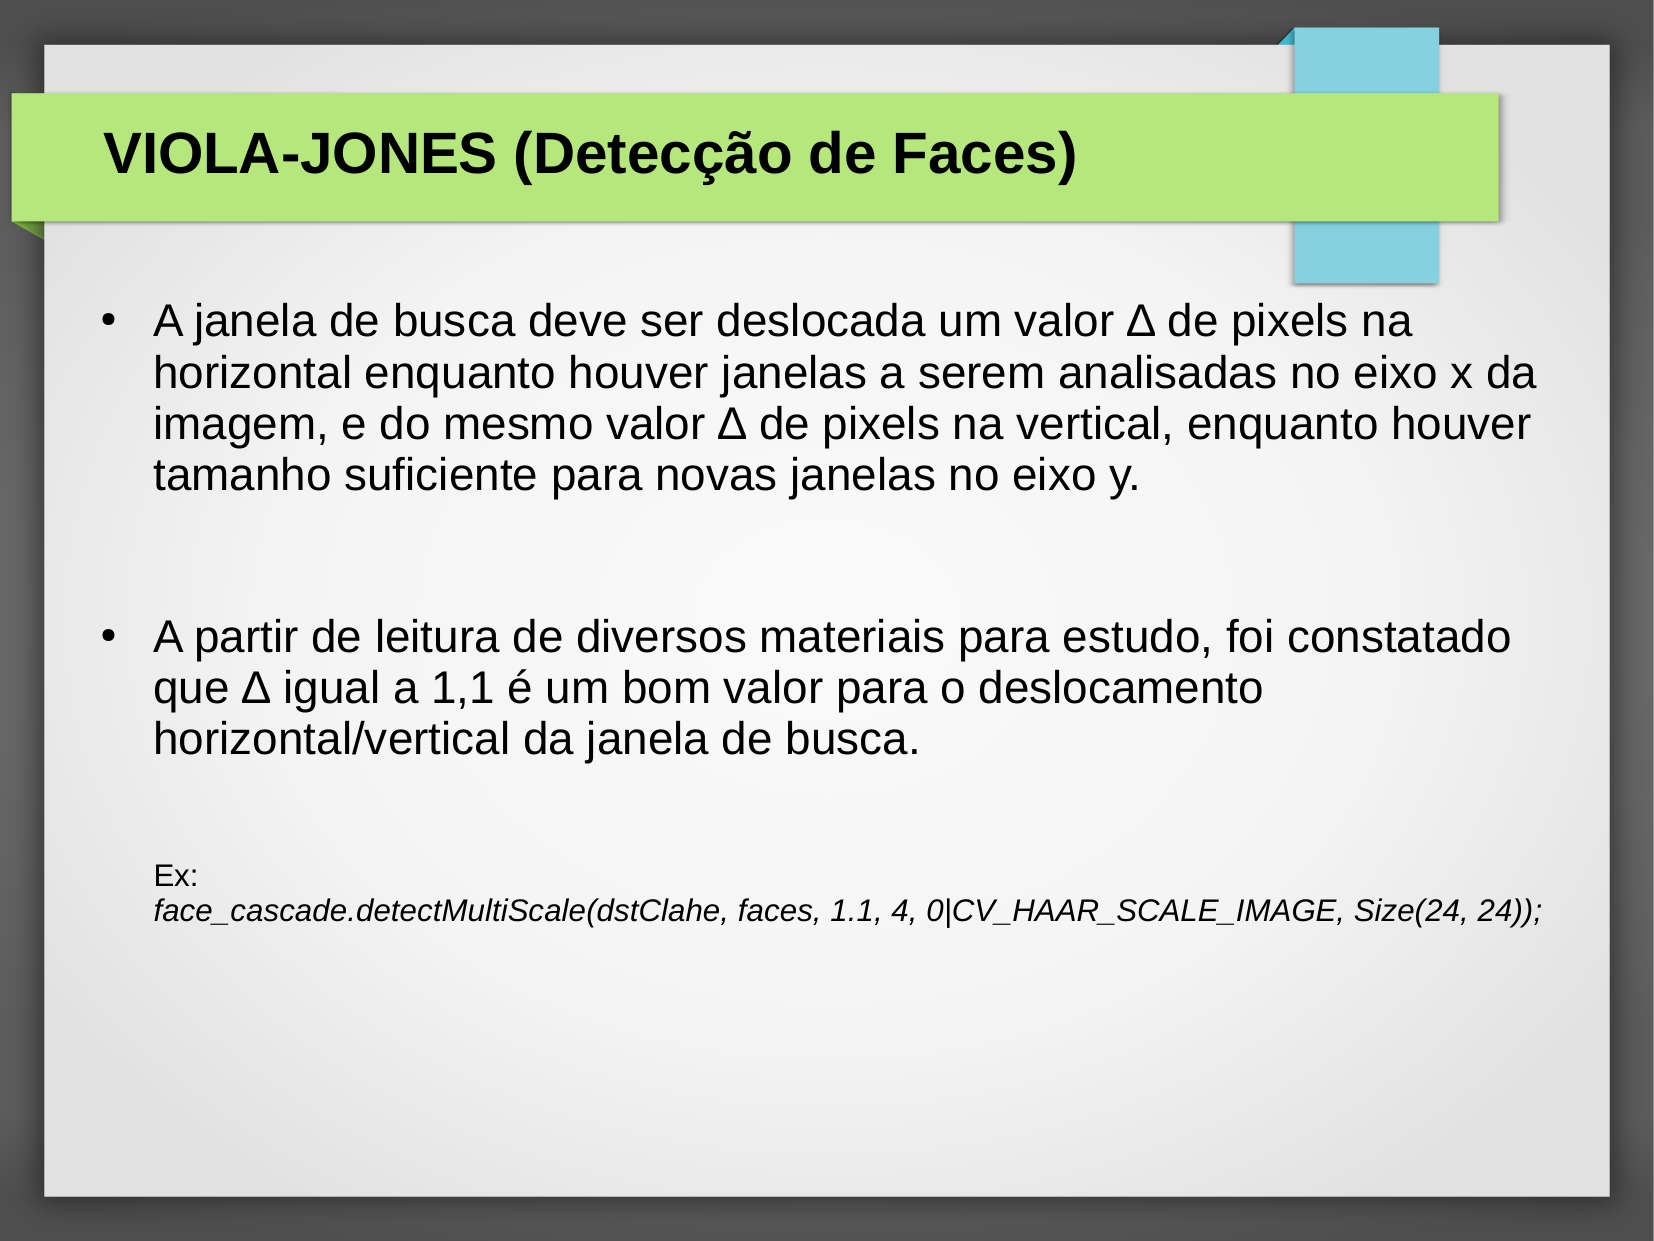

# VIOLA-JONES (Detecção de Faces)
A janela de busca deve ser deslocada um valor ∆ de pixels na horizontal enquanto houver janelas a serem analisadas no eixo x da imagem, e do mesmo valor ∆ de pixels na vertical, enquanto houver tamanho suficiente para novas janelas no eixo y.
A partir de leitura de diversos materiais para estudo, foi constatado que ∆ igual a 1,1 é um bom valor para o deslocamento horizontal/vertical da janela de busca.
Ex:
face_cascade.detectMultiScale(dstClahe, faces, 1.1, 4, 0|CV_HAAR_SCALE_IMAGE, Size(24, 24));